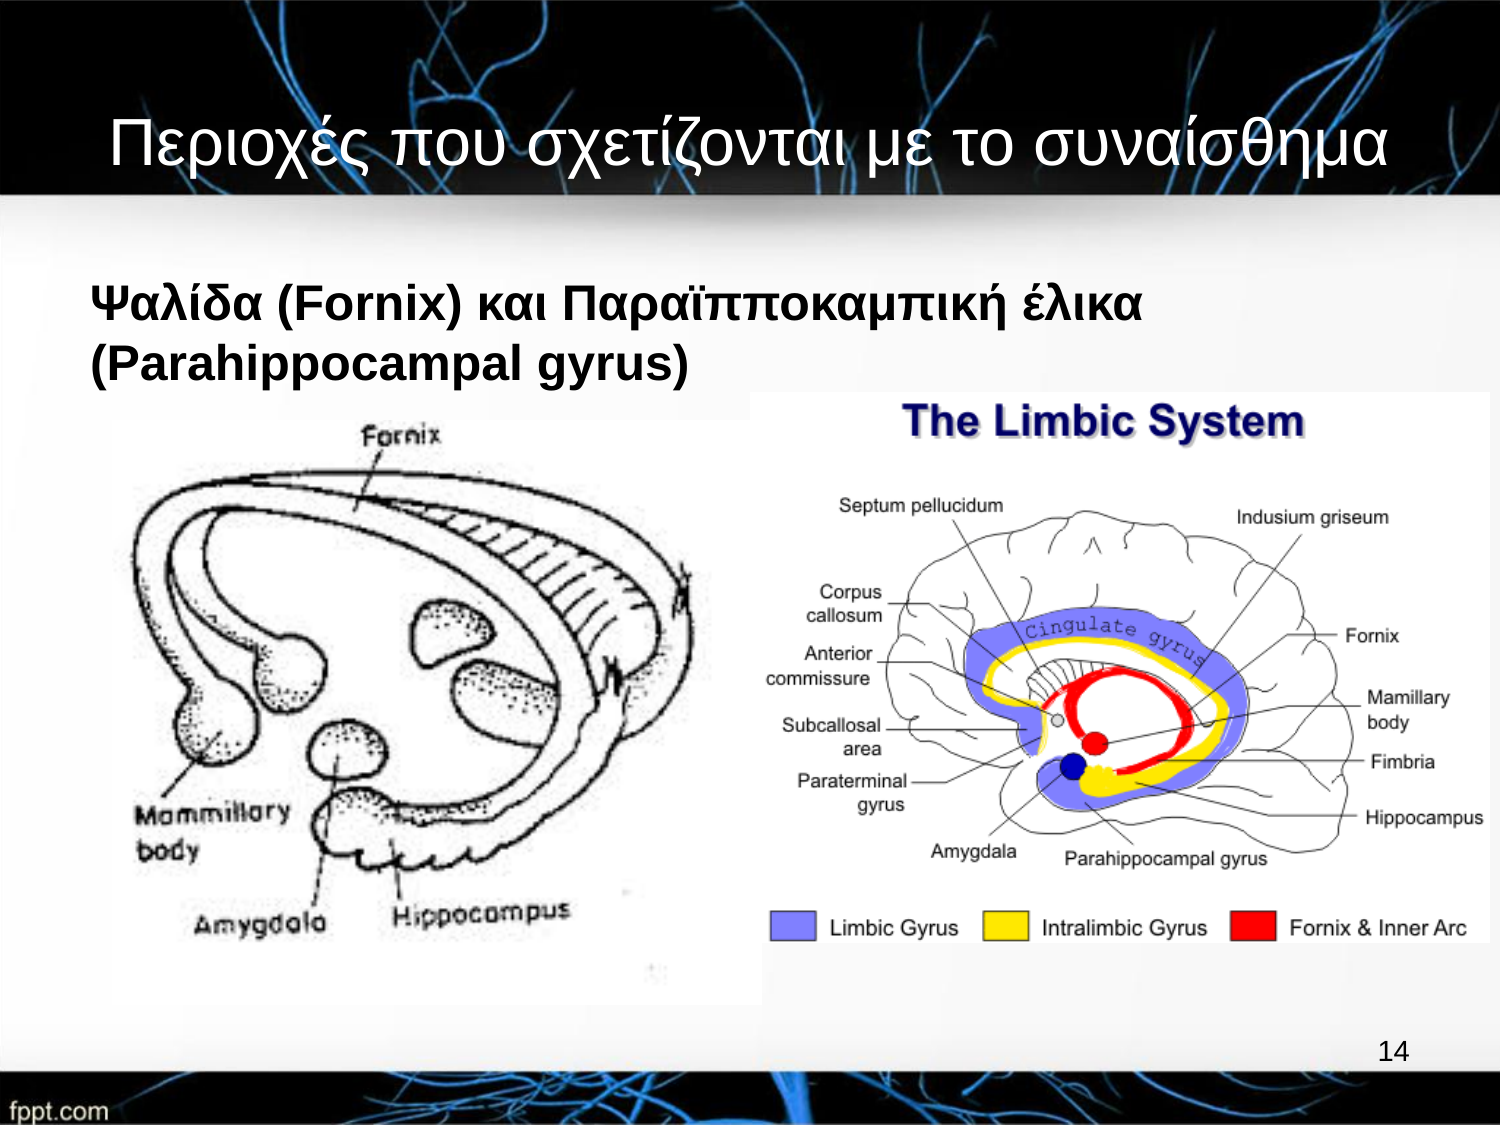

# Περιοχές που σχετίζονται με το συναίσθημα
Ψαλίδα (Fornix) και Παραϊπποκαμπική έλικα (Parahippocampal gyrus)
14